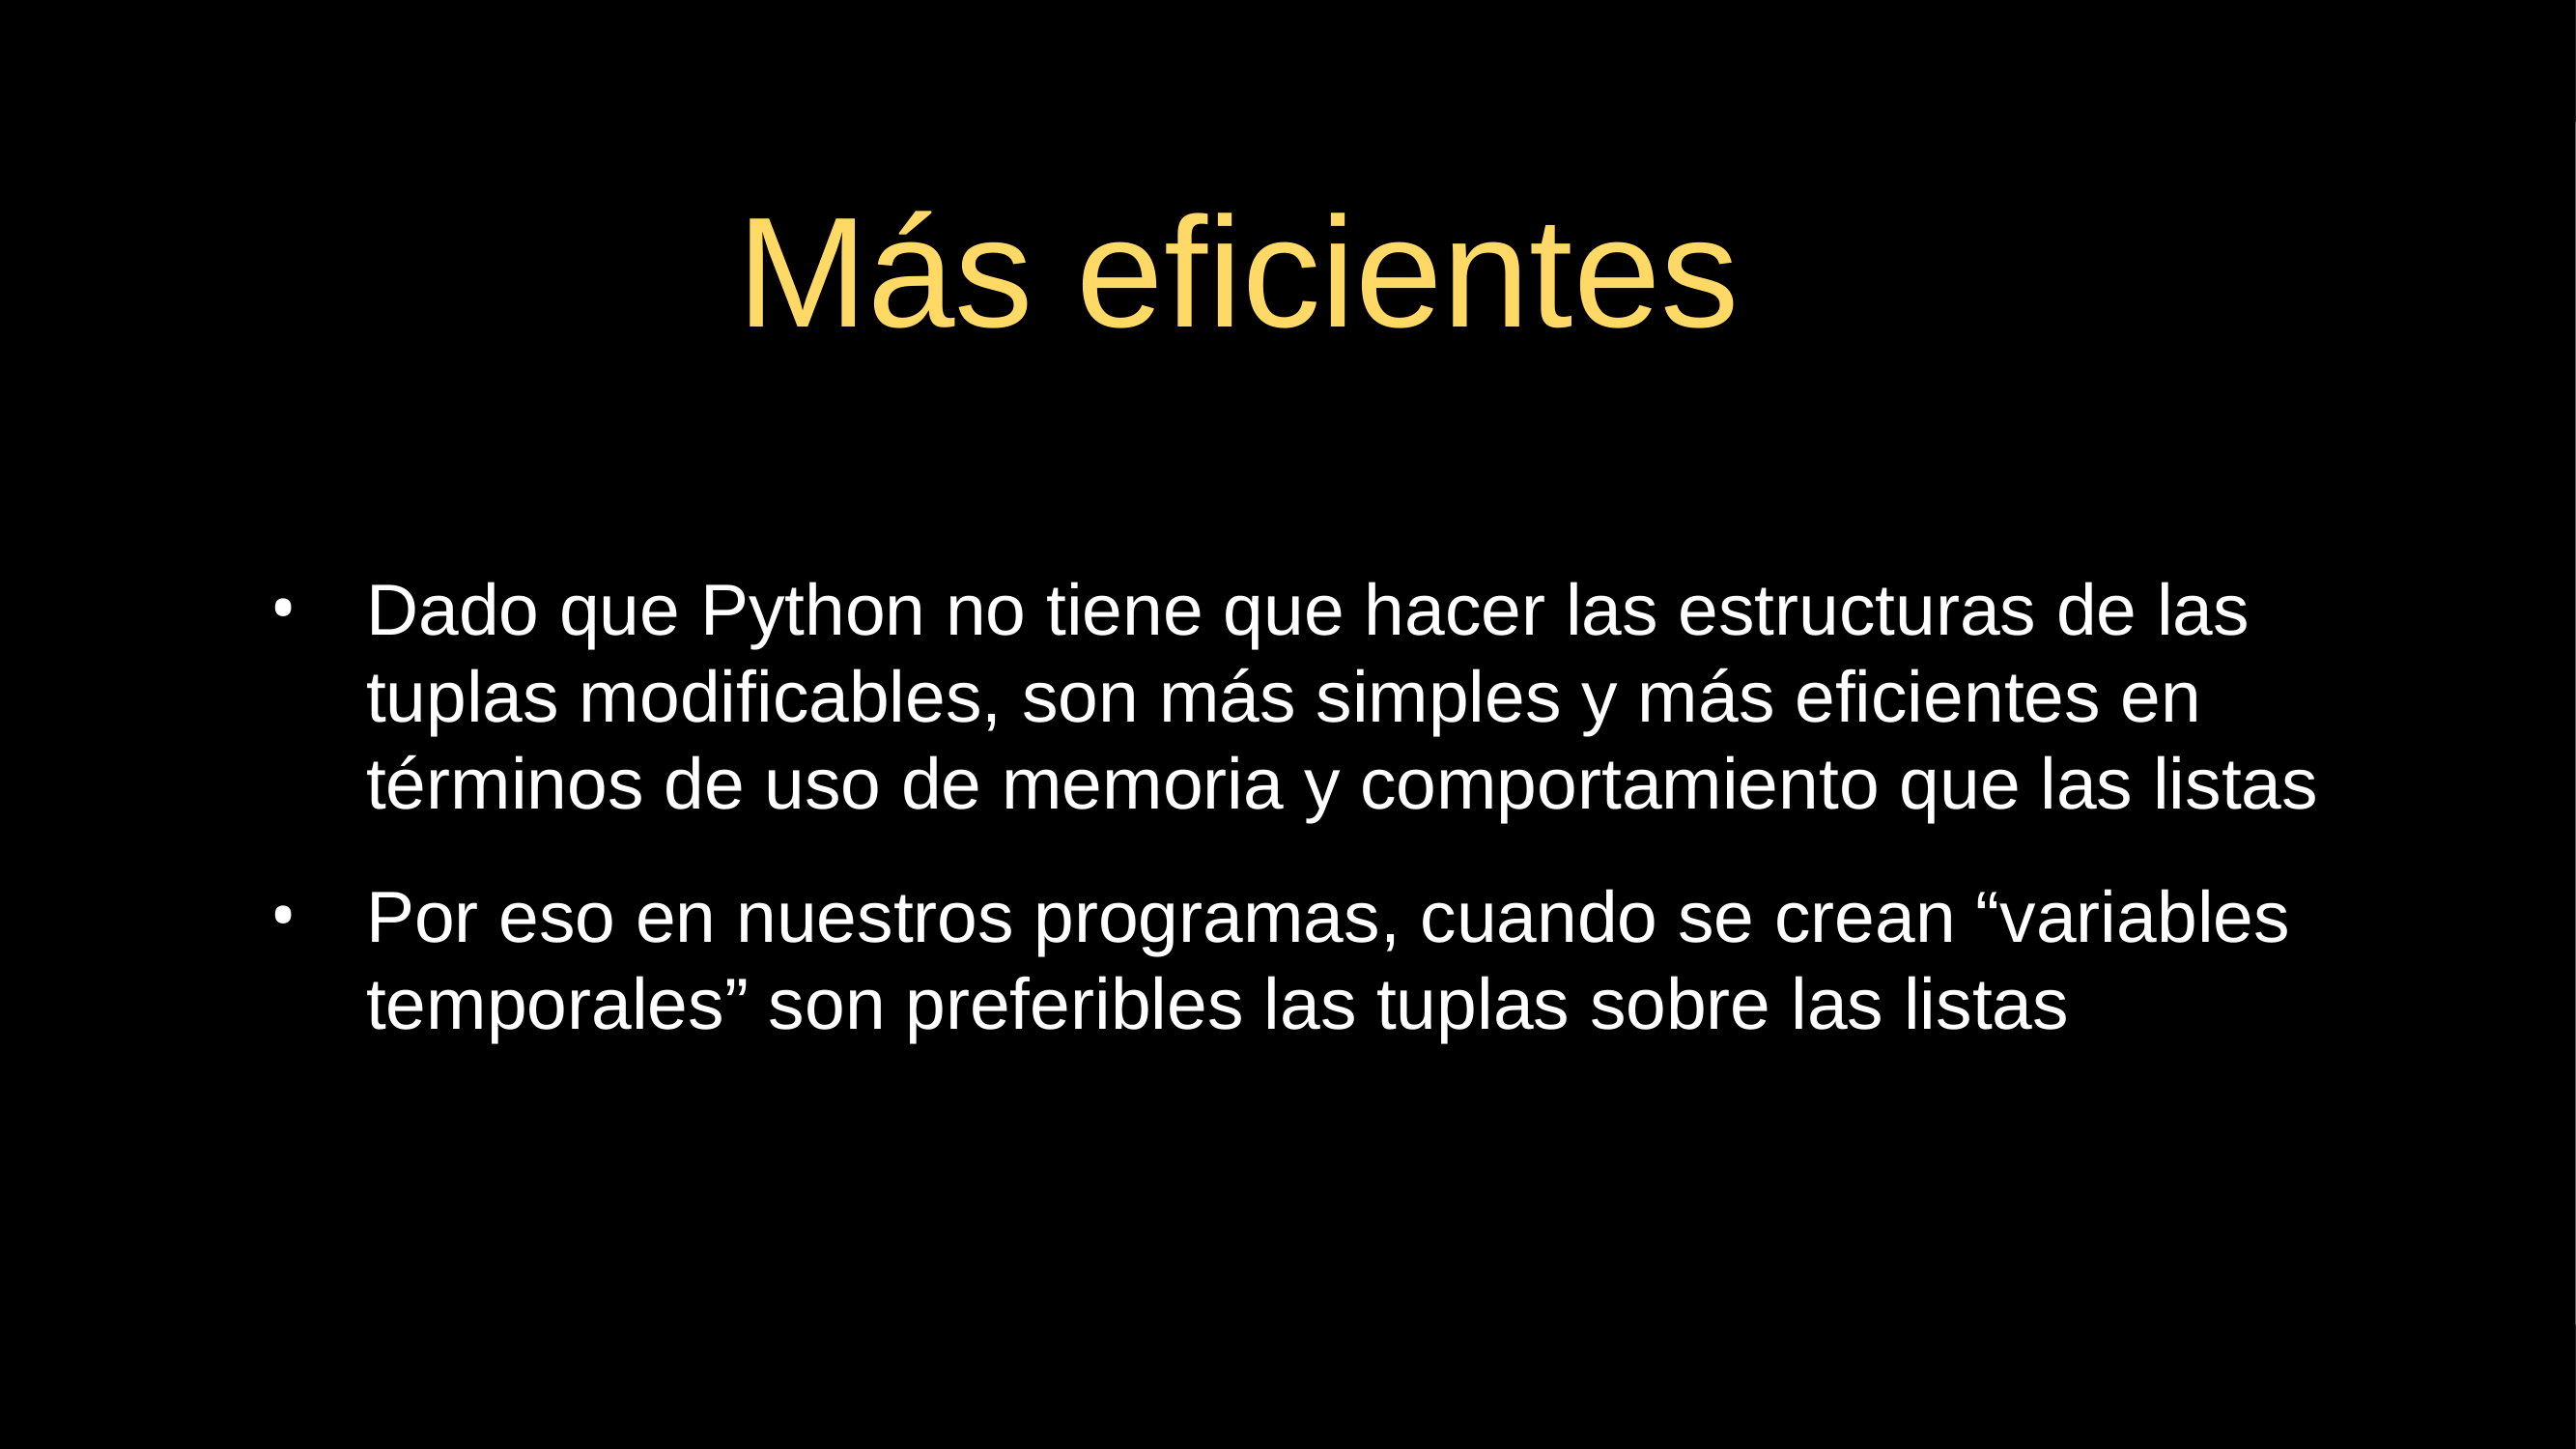

# Más eficientes
Dado que Python no tiene que hacer las estructuras de las tuplas modificables, son más simples y más eficientes en términos de uso de memoria y comportamiento que las listas
Por eso en nuestros programas, cuando se crean “variables temporales” son preferibles las tuplas sobre las listas